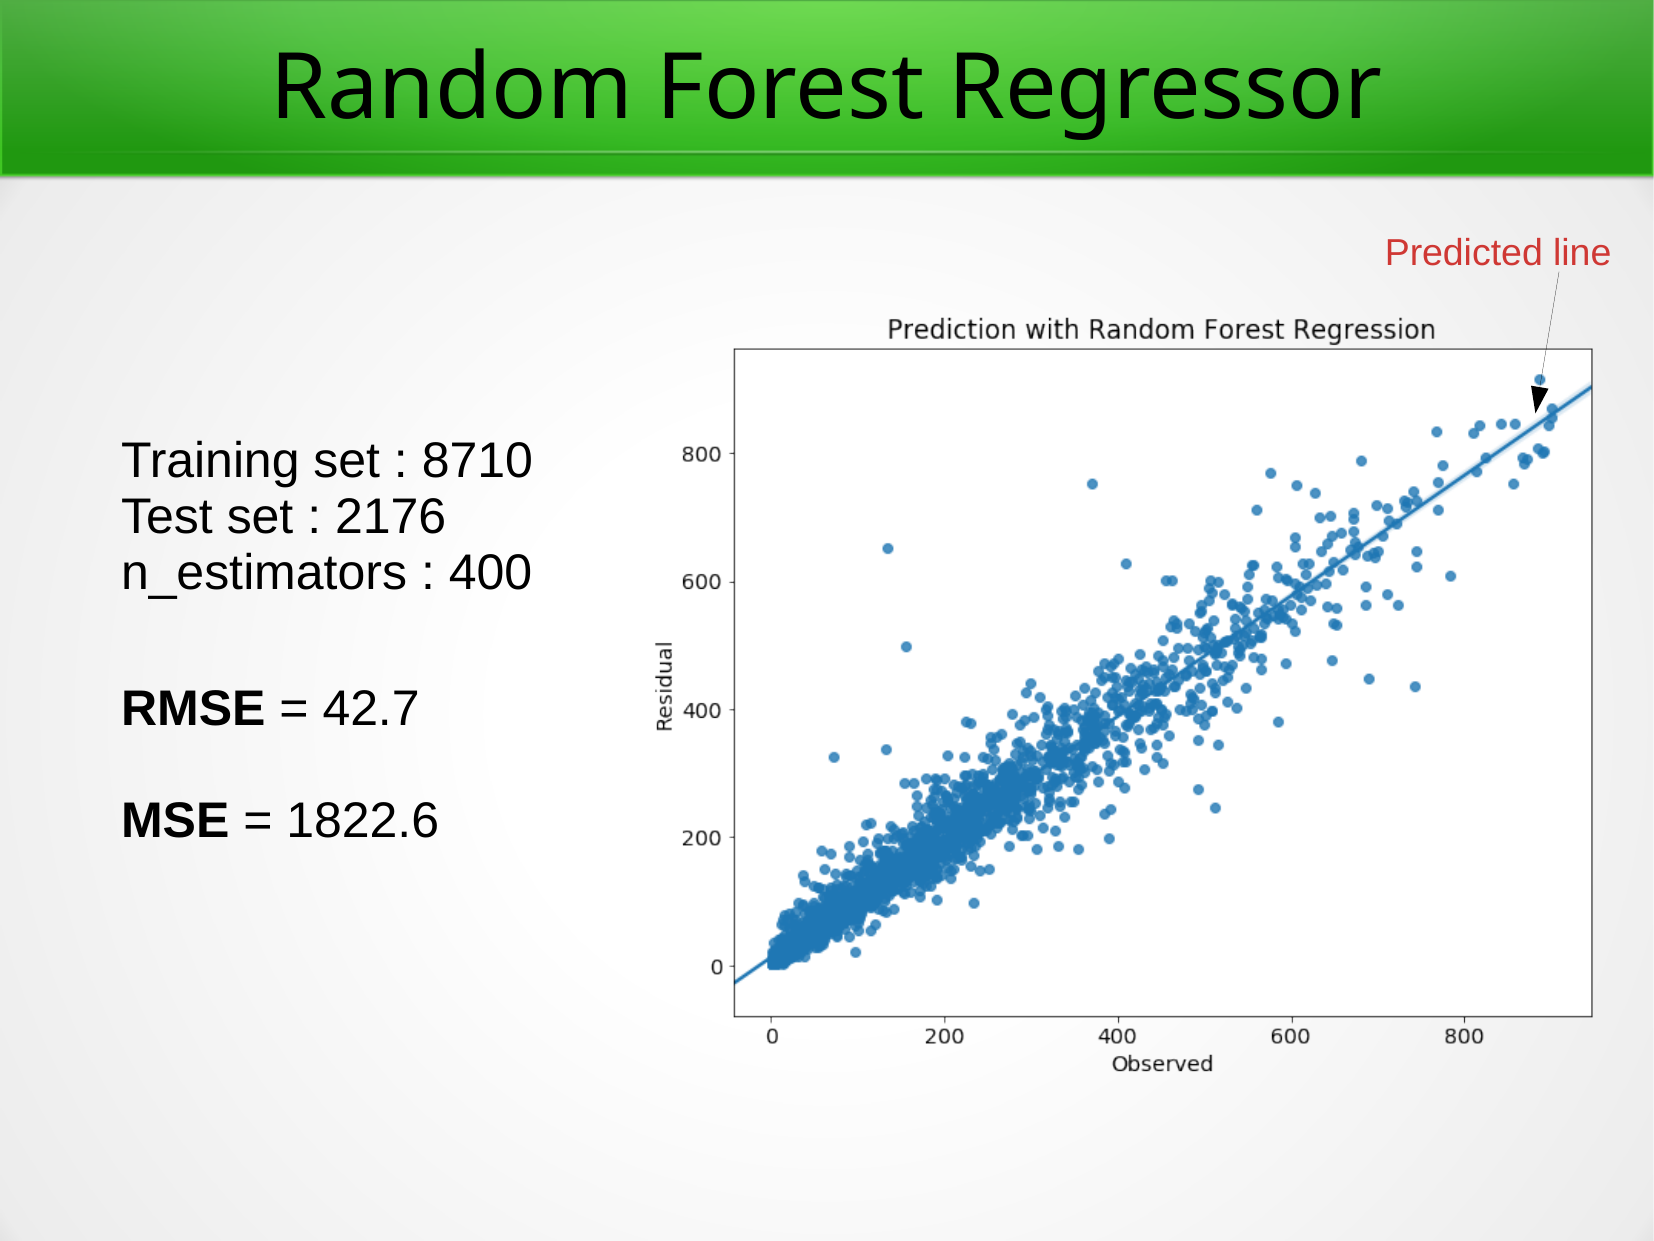

# Random Forest Regressor
Predicted line
Training set : 8710
Test set : 2176
n_estimators : 400
RMSE = 42.7
MSE = 1822.6